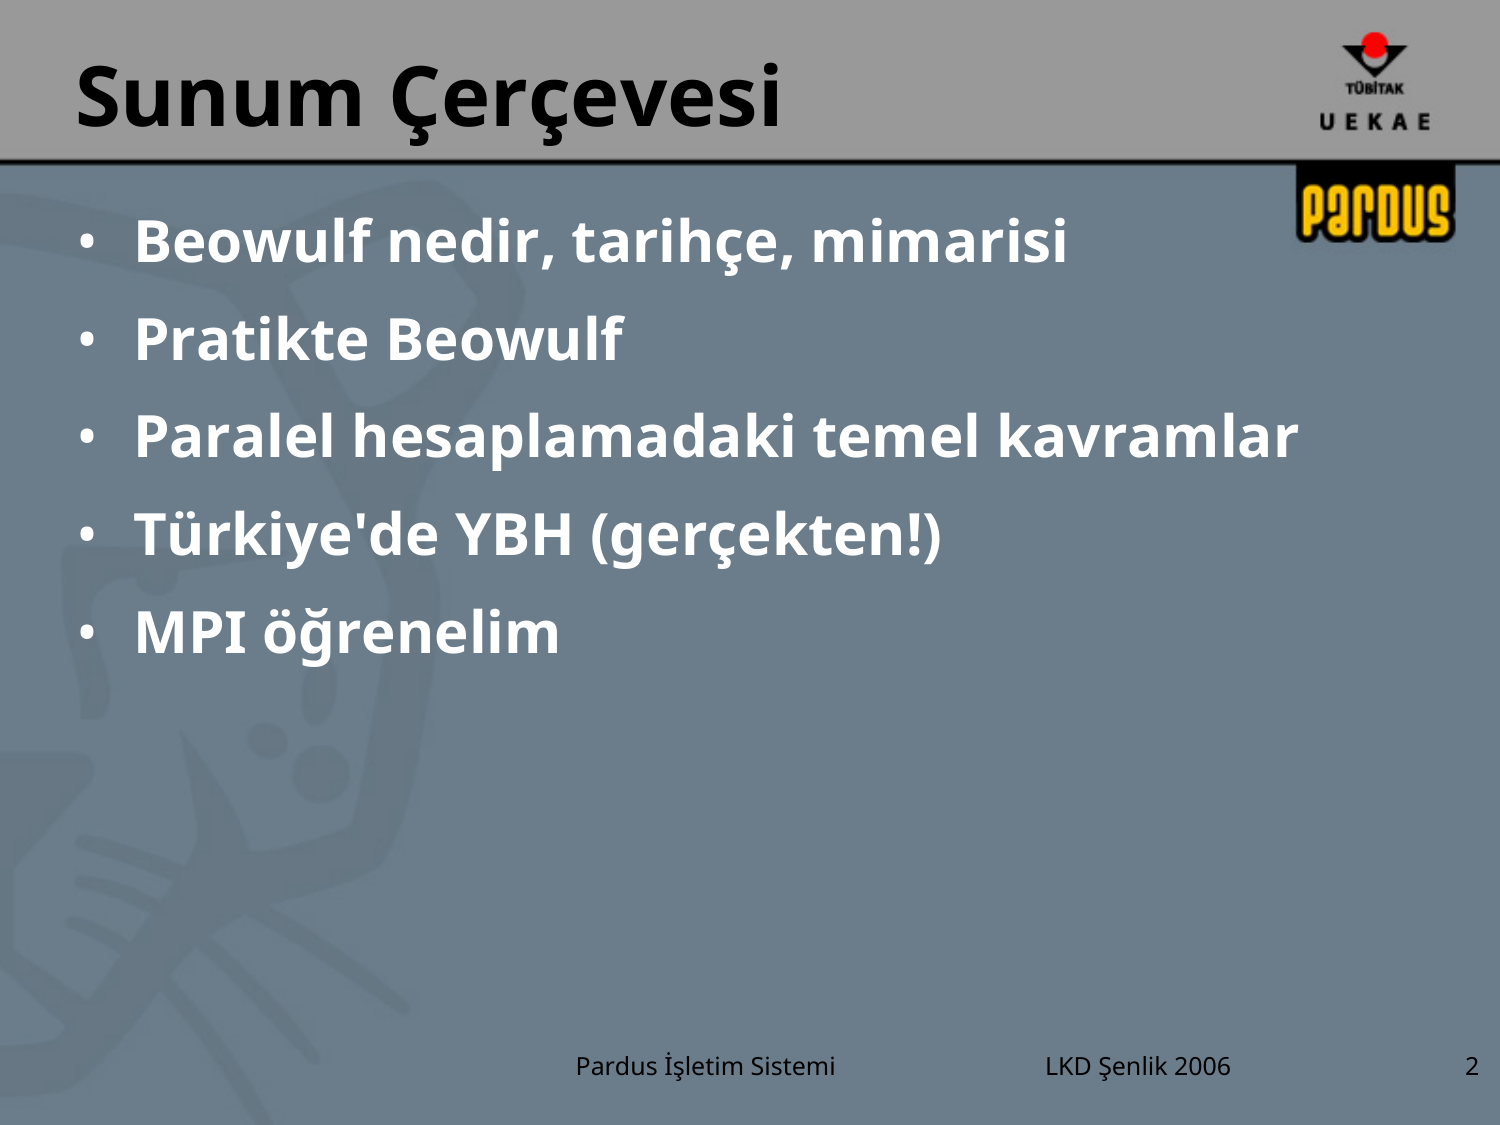

# Sunum Çerçevesi
Beowulf nedir, tarihçe, mimarisi
Pratikte Beowulf
Paralel hesaplamadaki temel kavramlar
Türkiye'de YBH (gerçekten!)
MPI öğrenelim